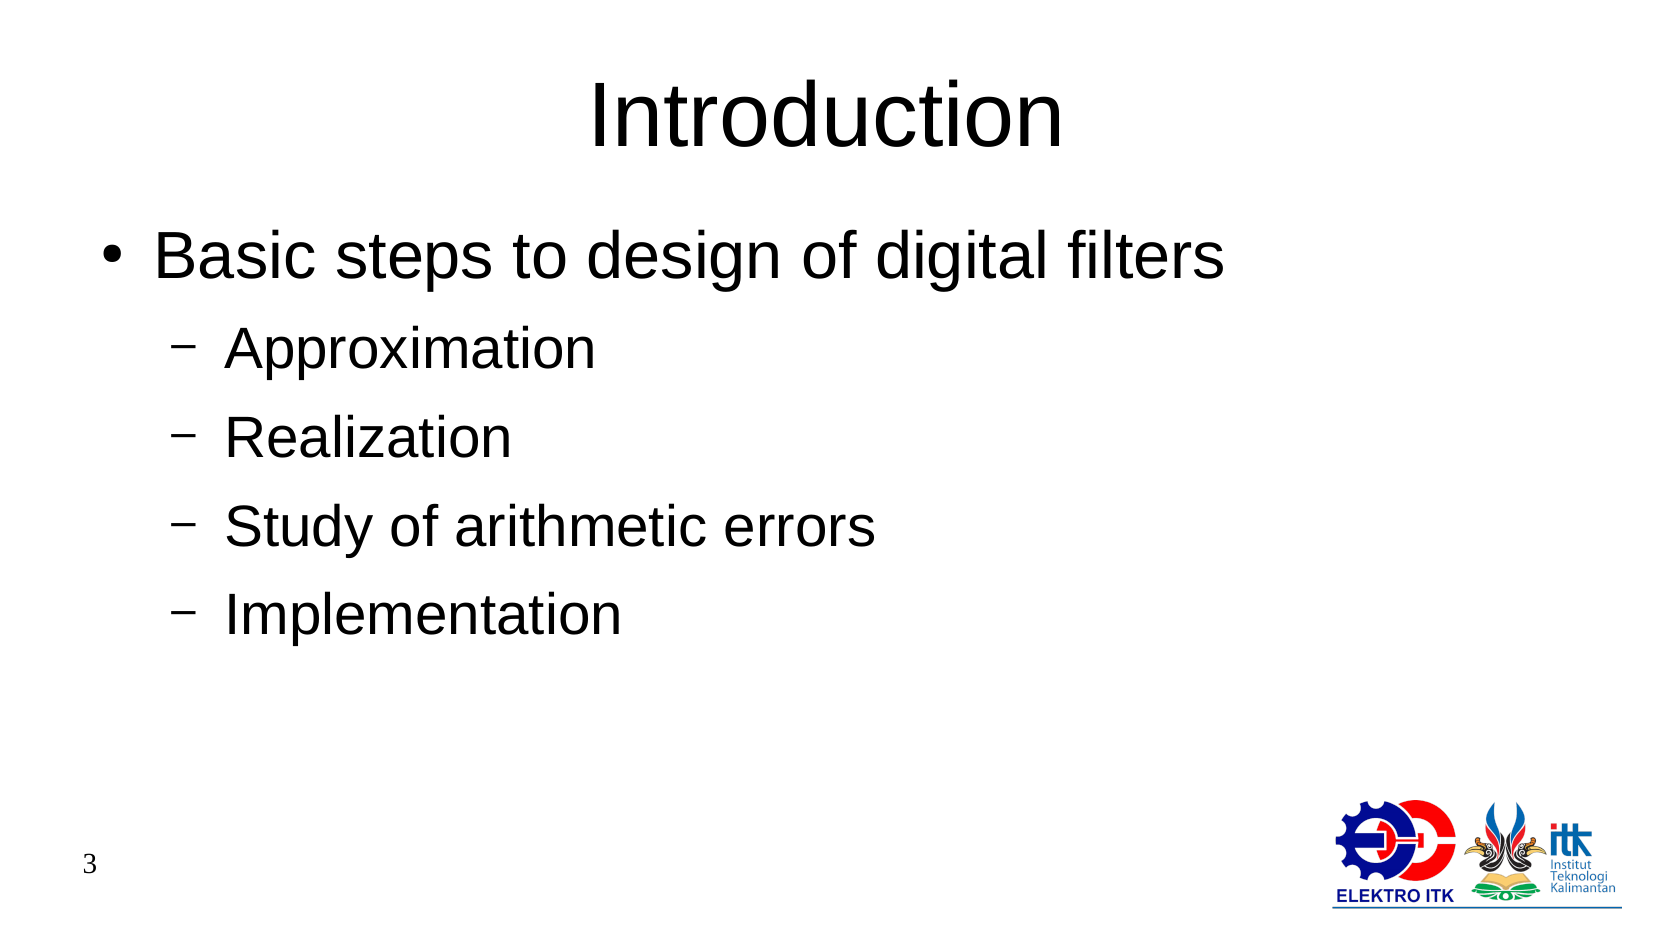

# Introduction
Basic steps to design of digital filters
Approximation
Realization
Study of arithmetic errors
Implementation